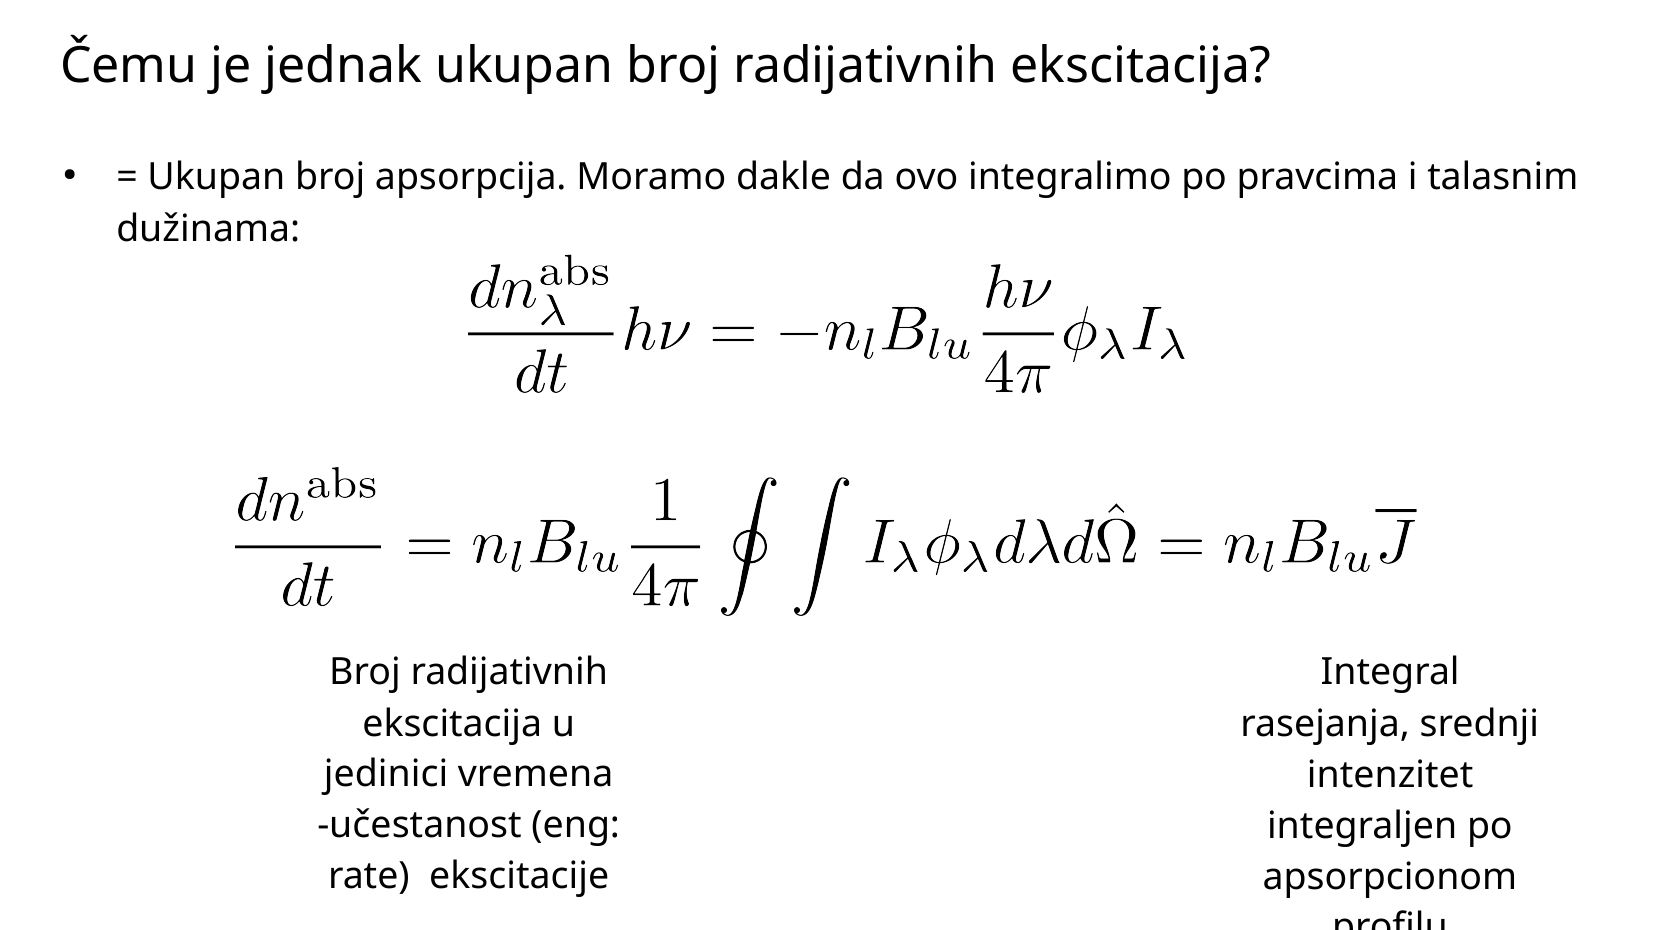

# Čemu je jednak ukupan broj radijativnih ekscitacija?
= Ukupan broj apsorpcija. Moramo dakle da ovo integralimo po pravcima i talasnim dužinama:
Broj radijativnih ekscitacija u jedinici vremena -učestanost (eng: rate) ekscitacije
Integral rasejanja, srednji intenzitet integraljen po apsorpcionom profilu